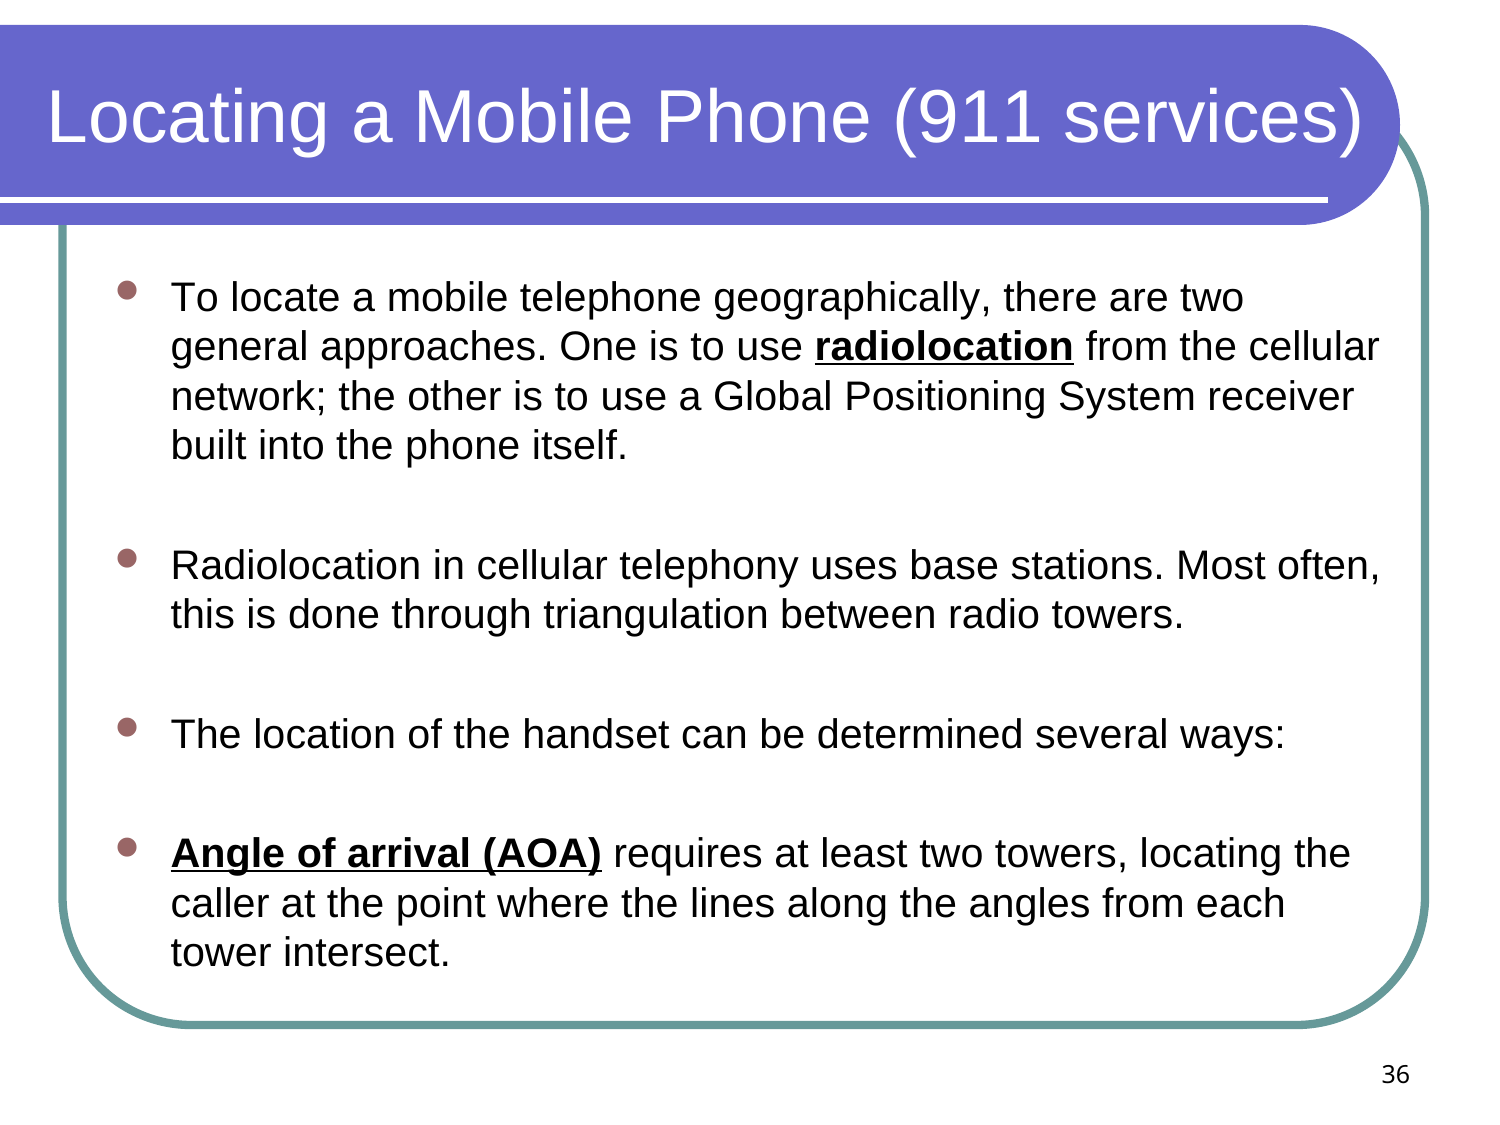

# Locating a Mobile Phone (911 services)
To locate a mobile telephone geographically, there are two general approaches. One is to use radiolocation from the cellular network; the other is to use a Global Positioning System receiver built into the phone itself.
Radiolocation in cellular telephony uses base stations. Most often, this is done through triangulation between radio towers.
The location of the handset can be determined several ways:
Angle of arrival (AOA) requires at least two towers, locating the caller at the point where the lines along the angles from each tower intersect.